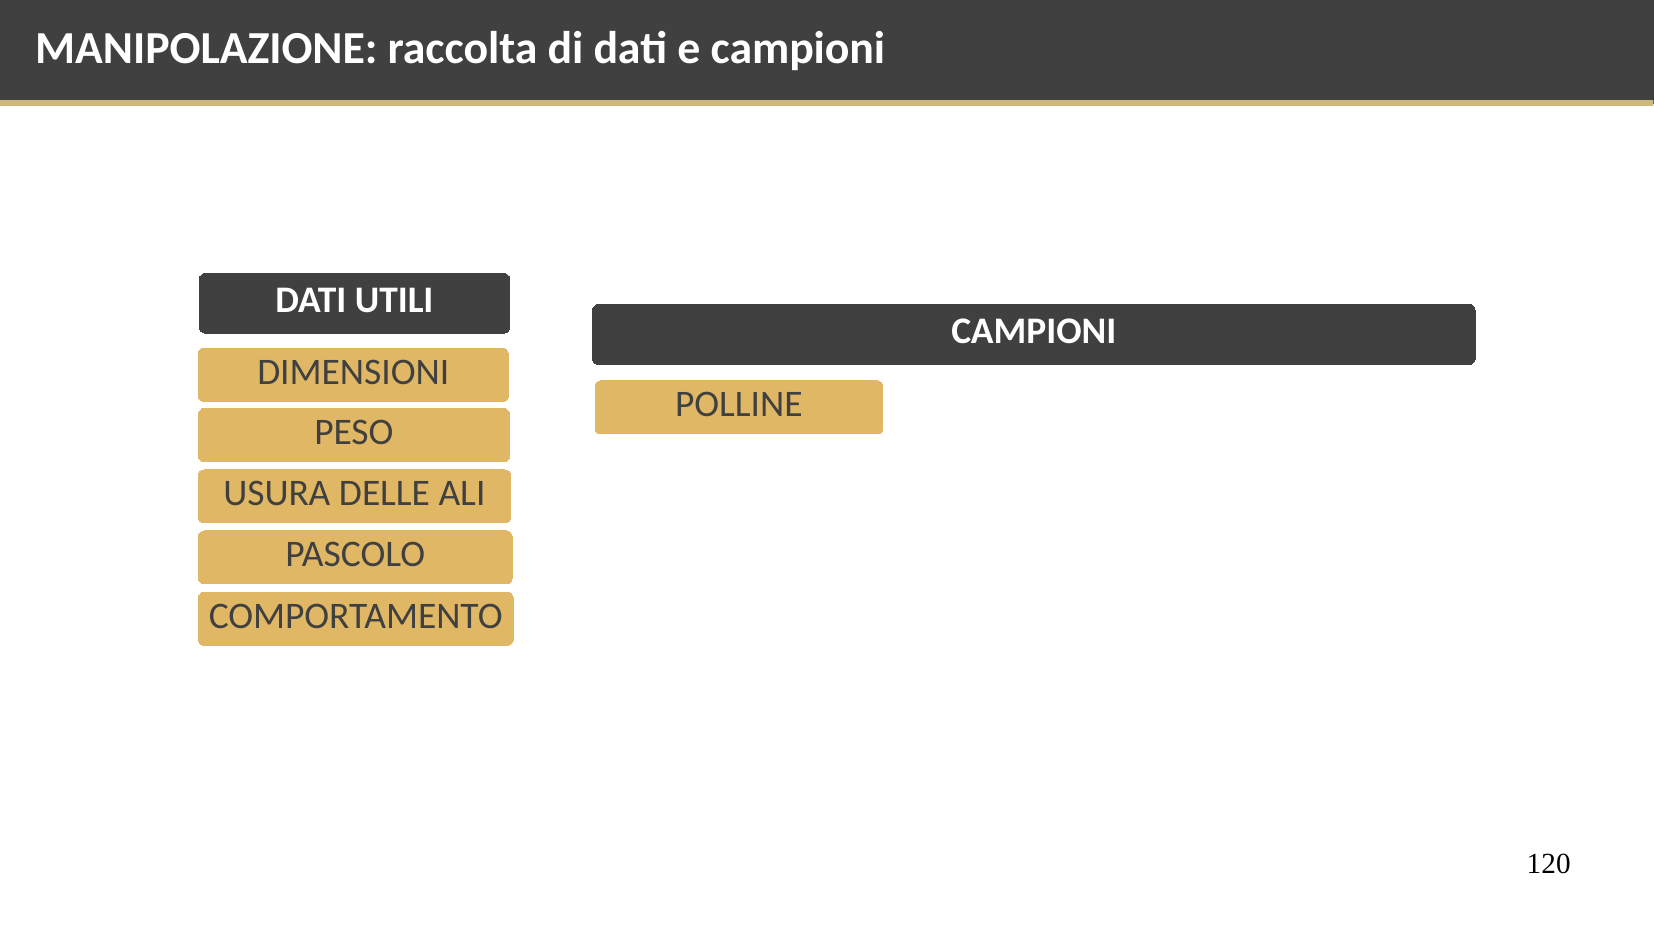

MANIPOLAZIONE: raccolta di dati e campioni
DATI UTILI
CAMPIONI
DIMENSIONI
POLLINE
PESO
USURA DELLE ALI
PASCOLO
COMPORTAMENTO
120